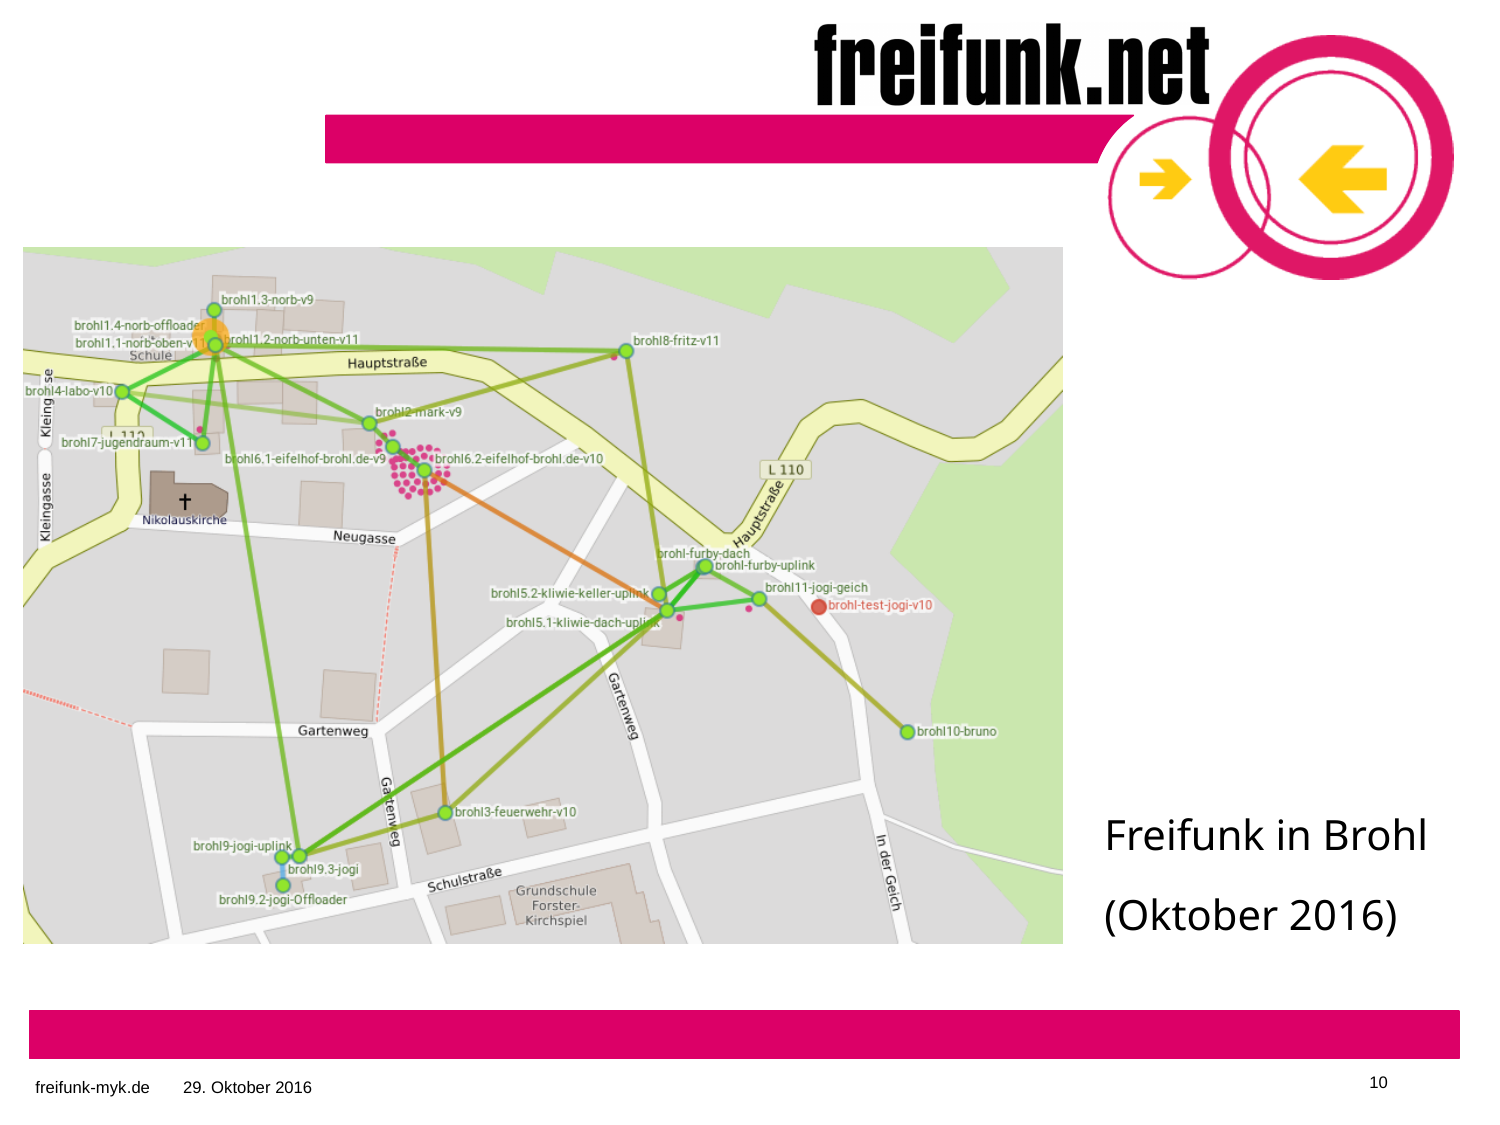

# Freifunk in Brohl
(Oktober 2016)
10
freifunk-myk.de